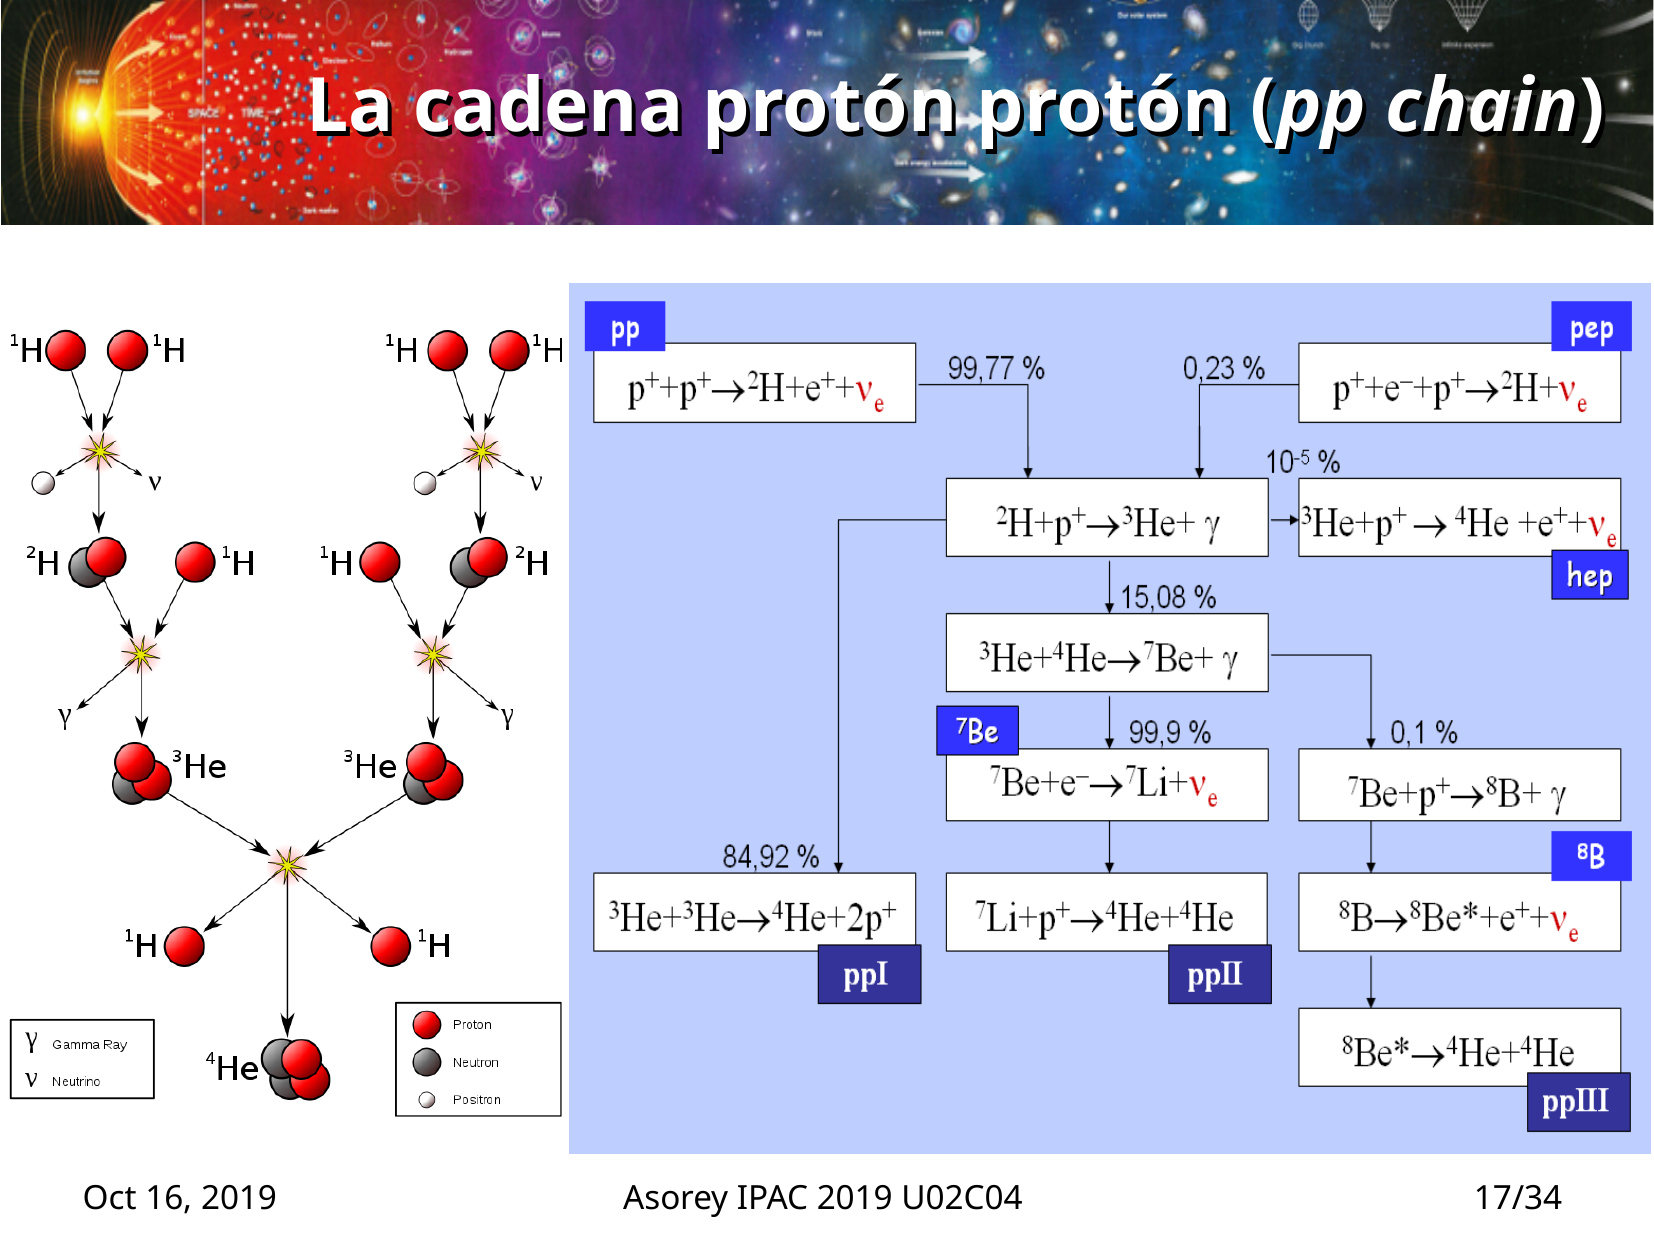

# La cadena protón protón (pp chain)
Oct 16, 2019
Asorey IPAC 2019 U02C04
17